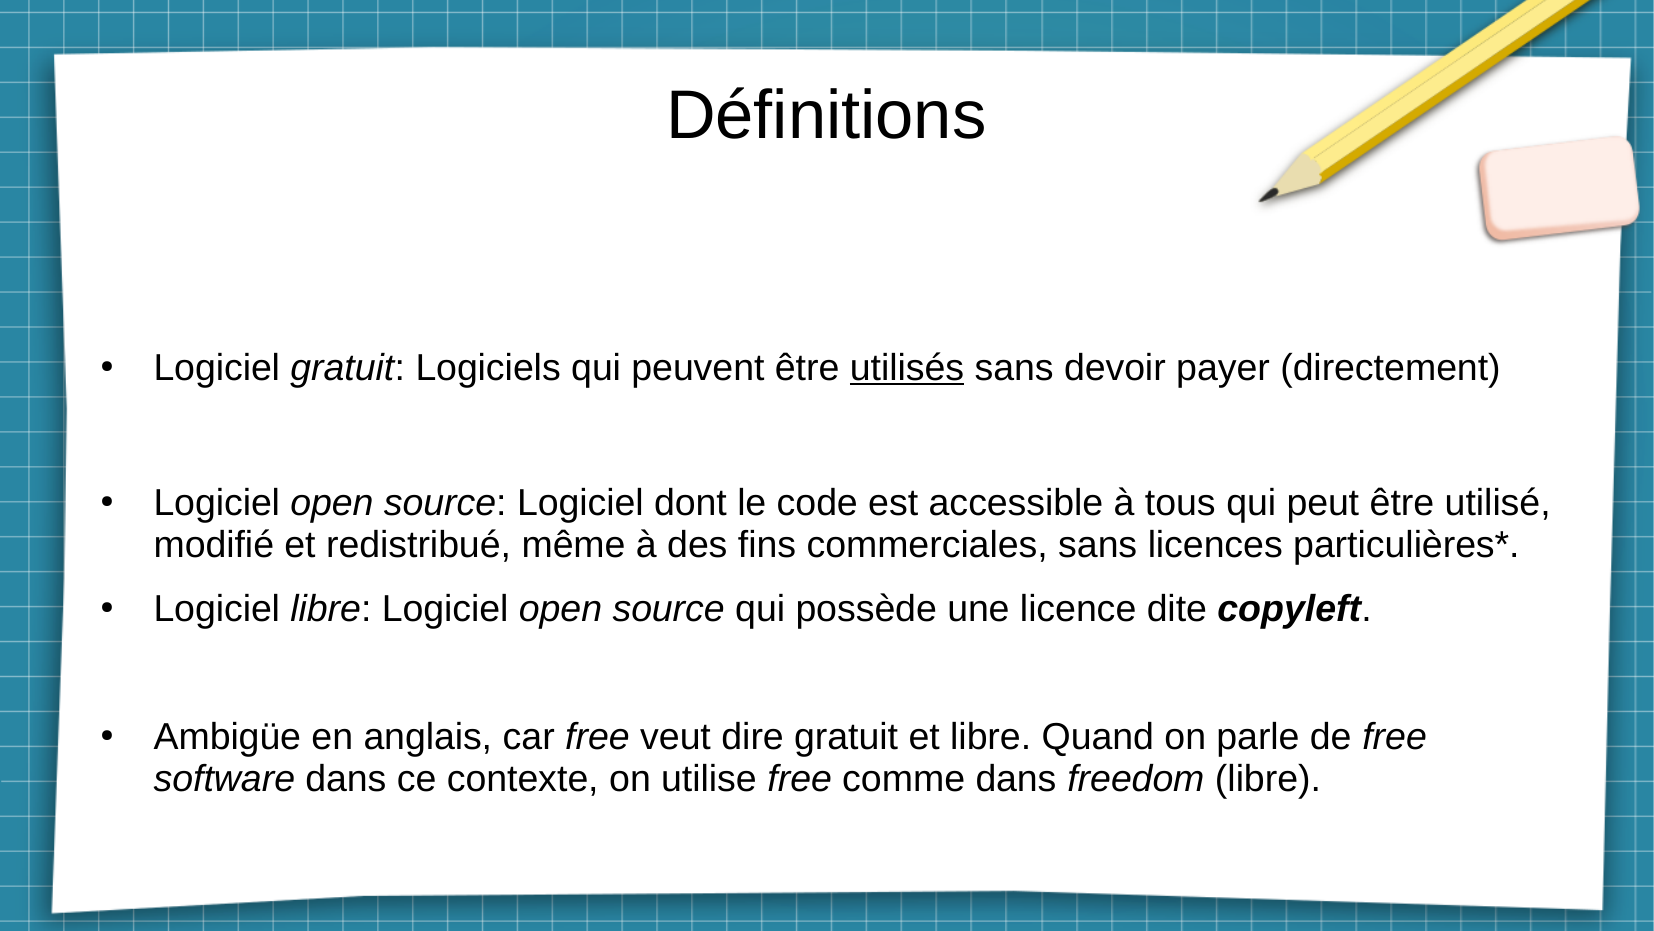

# Définitions
Logiciel gratuit: Logiciels qui peuvent être utilisés sans devoir payer (directement)
Logiciel open source: Logiciel dont le code est accessible à tous qui peut être utilisé, modifié et redistribué, même à des fins commerciales, sans licences particulières*.
Logiciel libre: Logiciel open source qui possède une licence dite copyleft.
Ambigüe en anglais, car free veut dire gratuit et libre. Quand on parle de free software dans ce contexte, on utilise free comme dans freedom (libre).